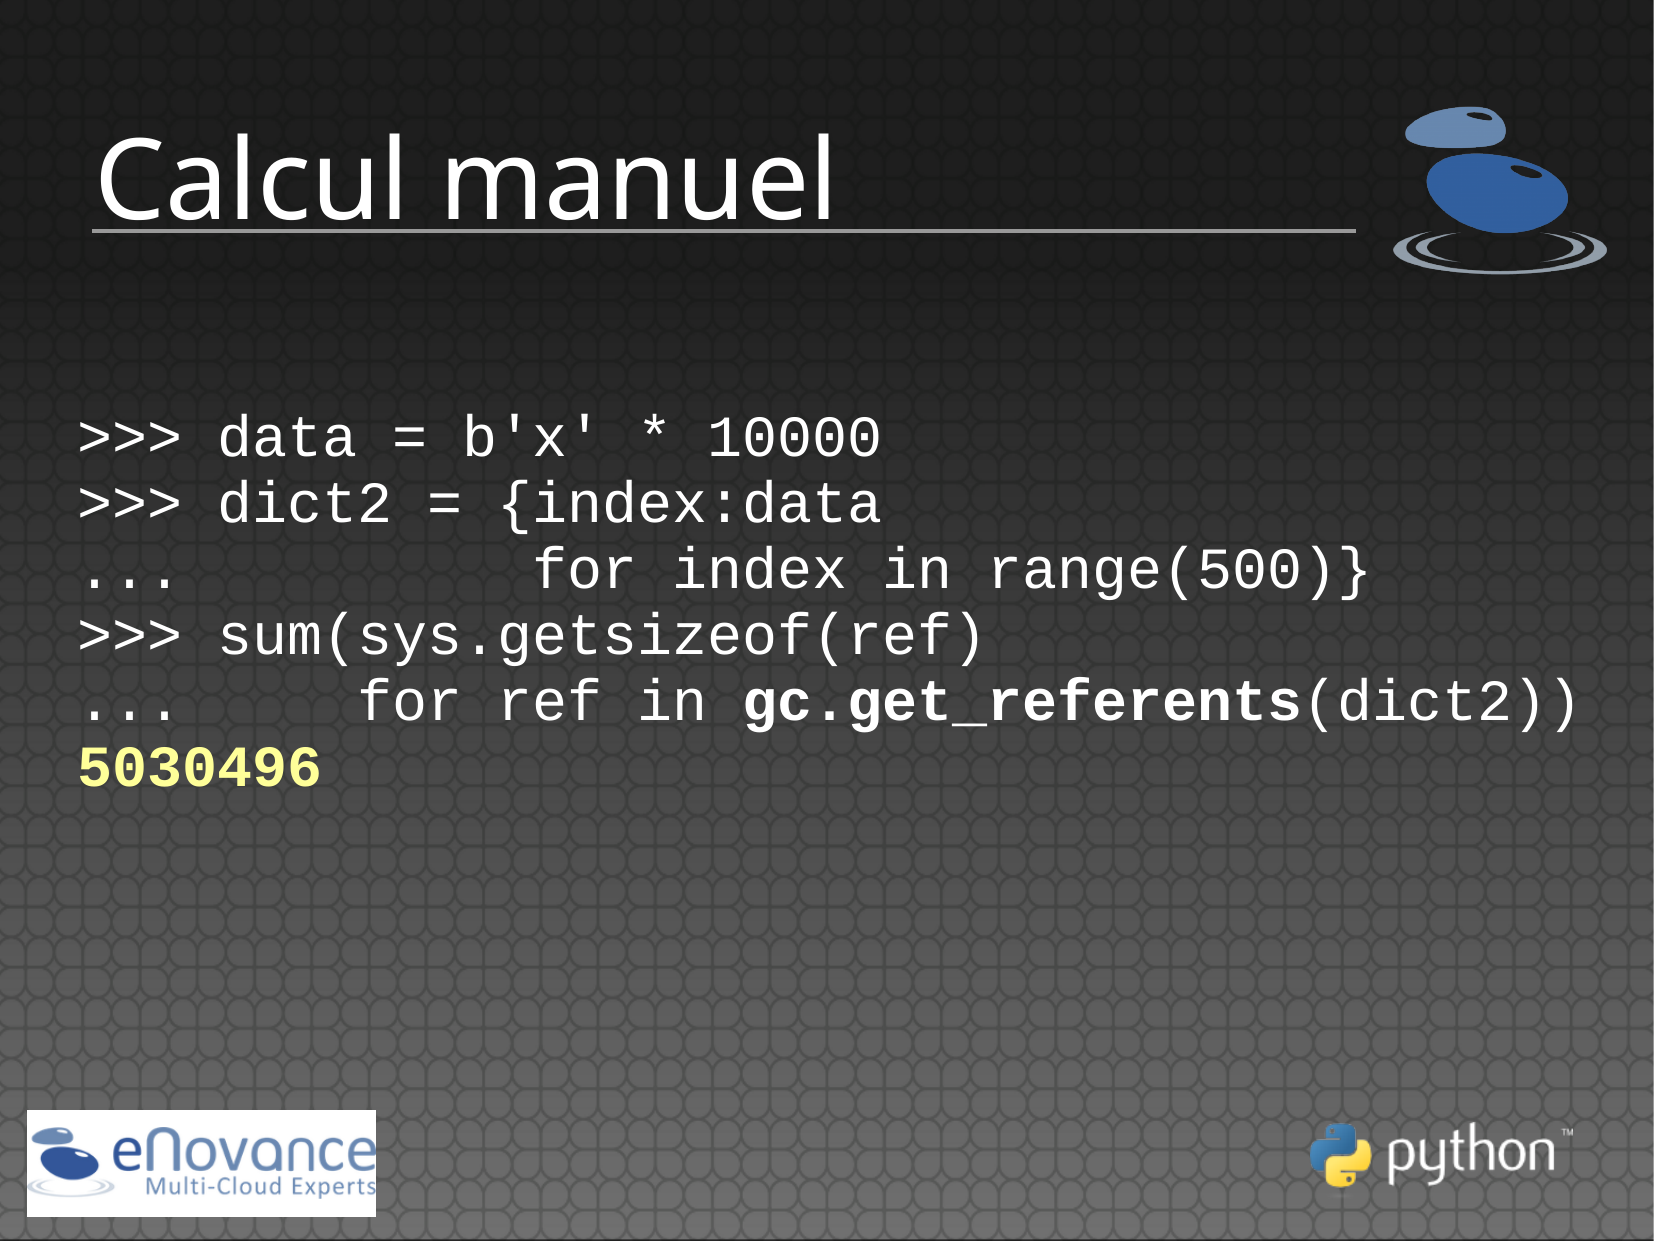

Calcul manuel
# >>> data = b'x' * 10000 >>> dict2 = {index:data ... for index in range(500)} >>> sum(sys.getsizeof(ref) ... for ref in gc.get_referents(dict2)) 5030496